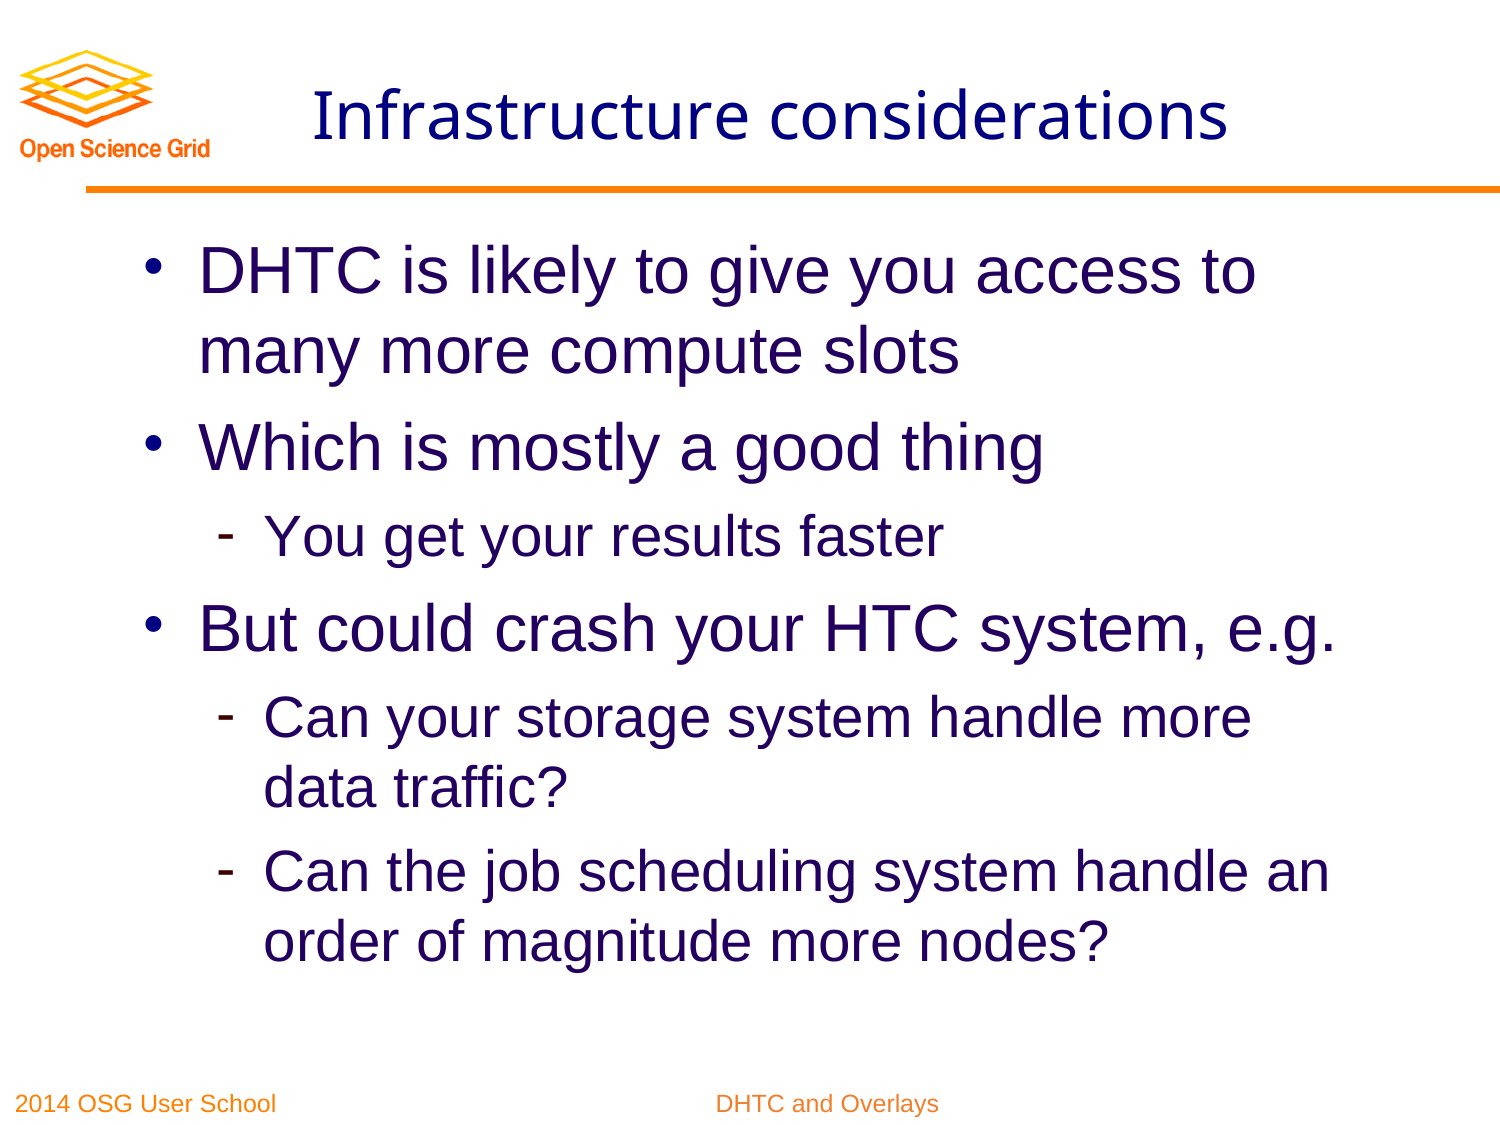

# Infrastructure considerations
DHTC is likely to give you access to many more compute slots
Which is mostly a good thing
You get your results faster
But could crash your HTC system, e.g.
Can your storage system handle more data traffic?
Can the job scheduling system handle an order of magnitude more nodes?